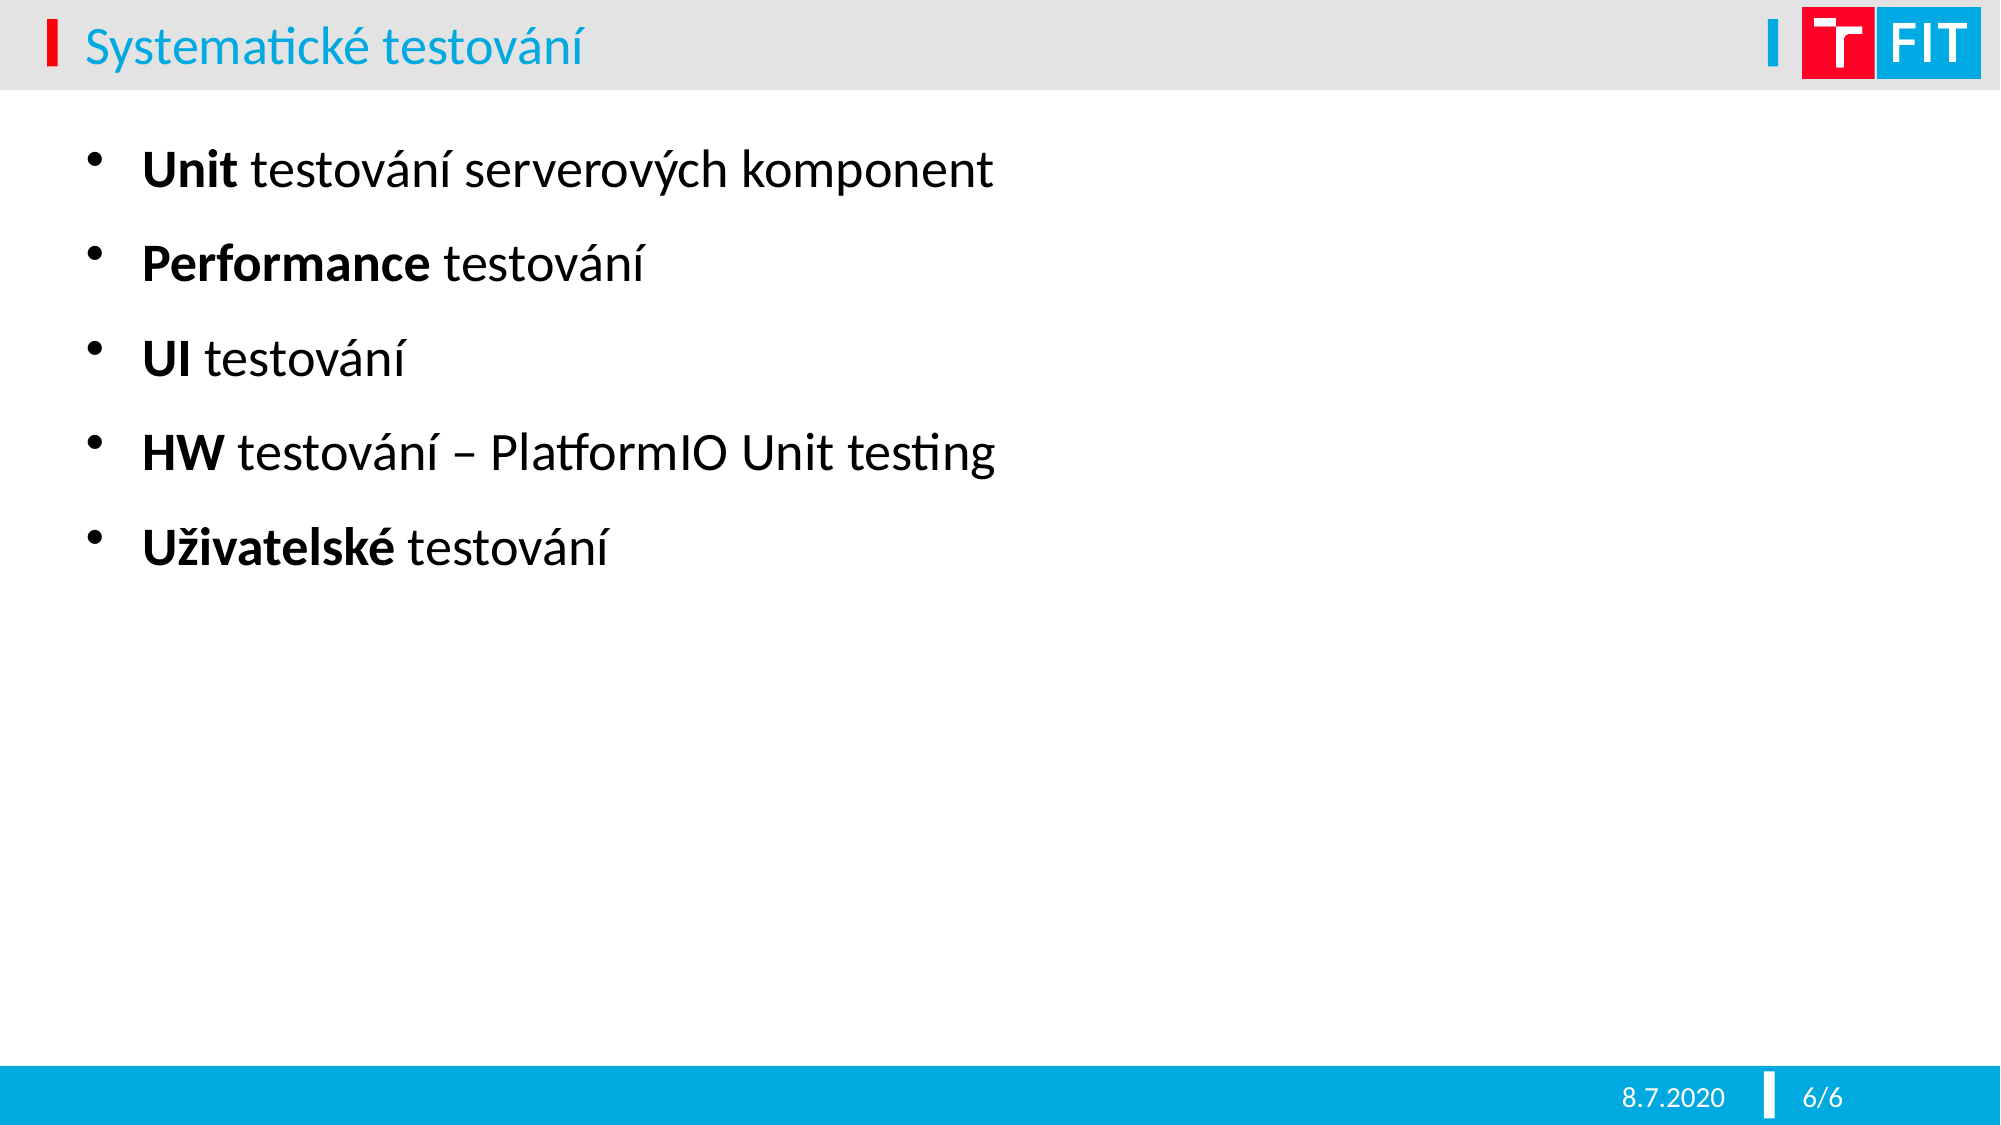

# Systematické testování
Unit testování serverových komponent
Performance testování
UI testování
HW testování – PlatformIO Unit testing
Uživatelské testování
 8.7.2020
6/6